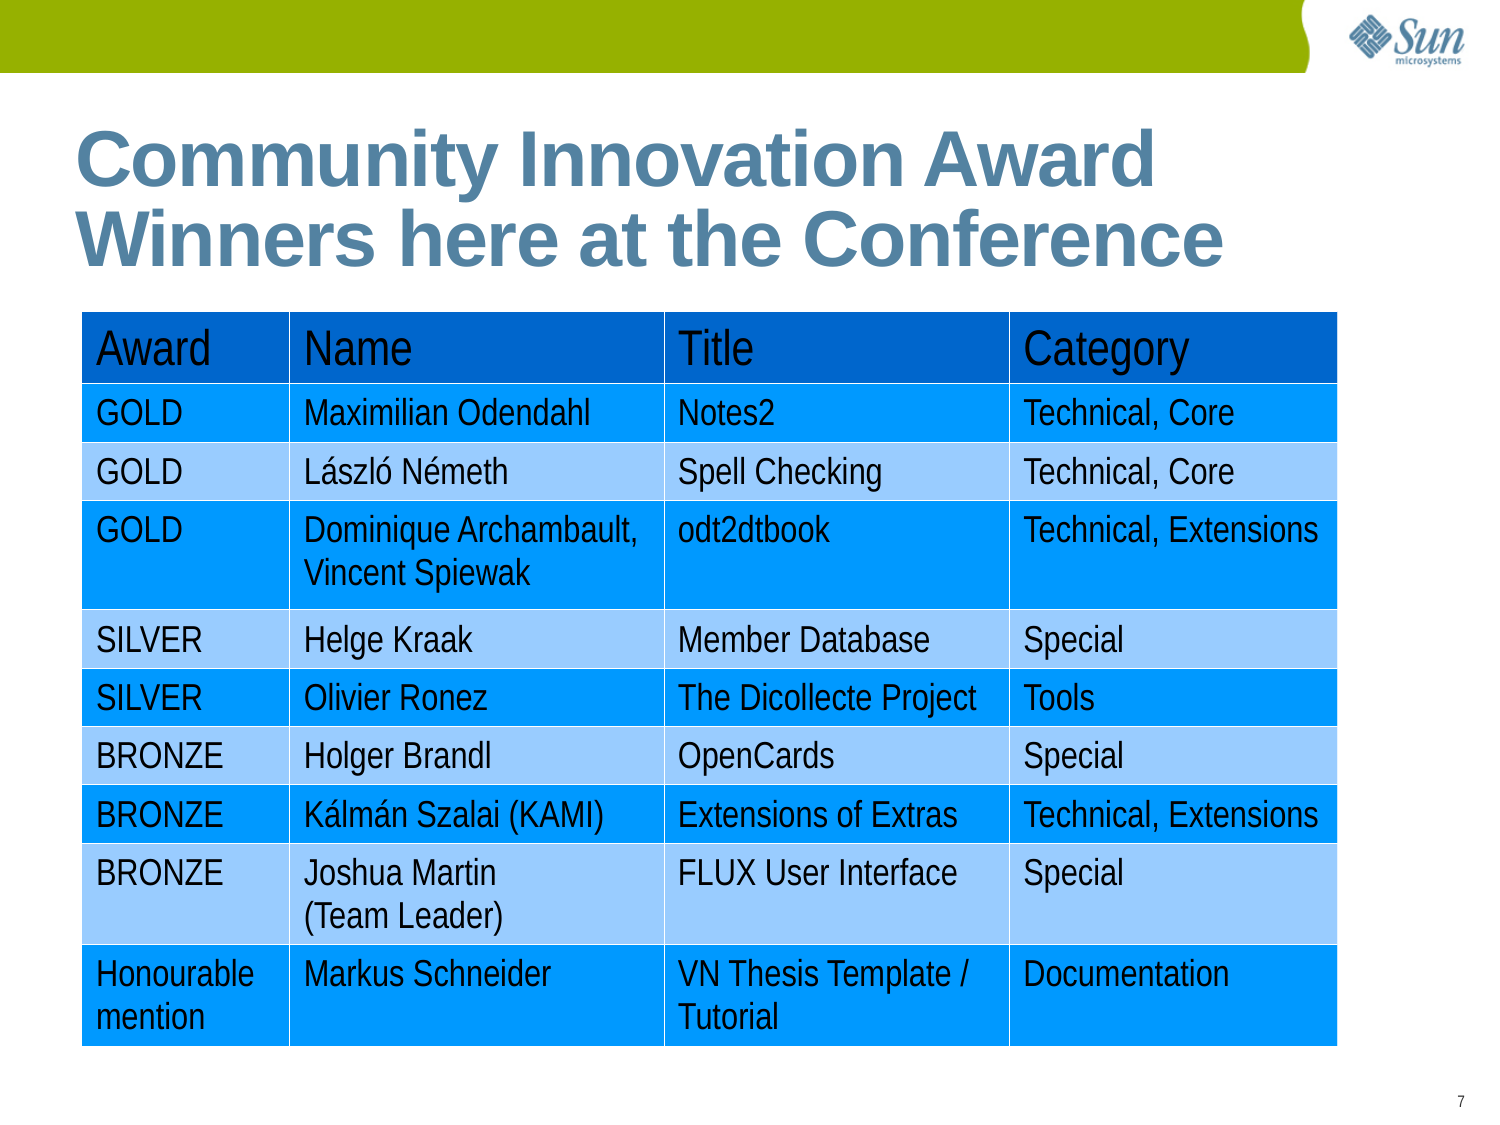

# Community Innovation Award Winners here at the Conference